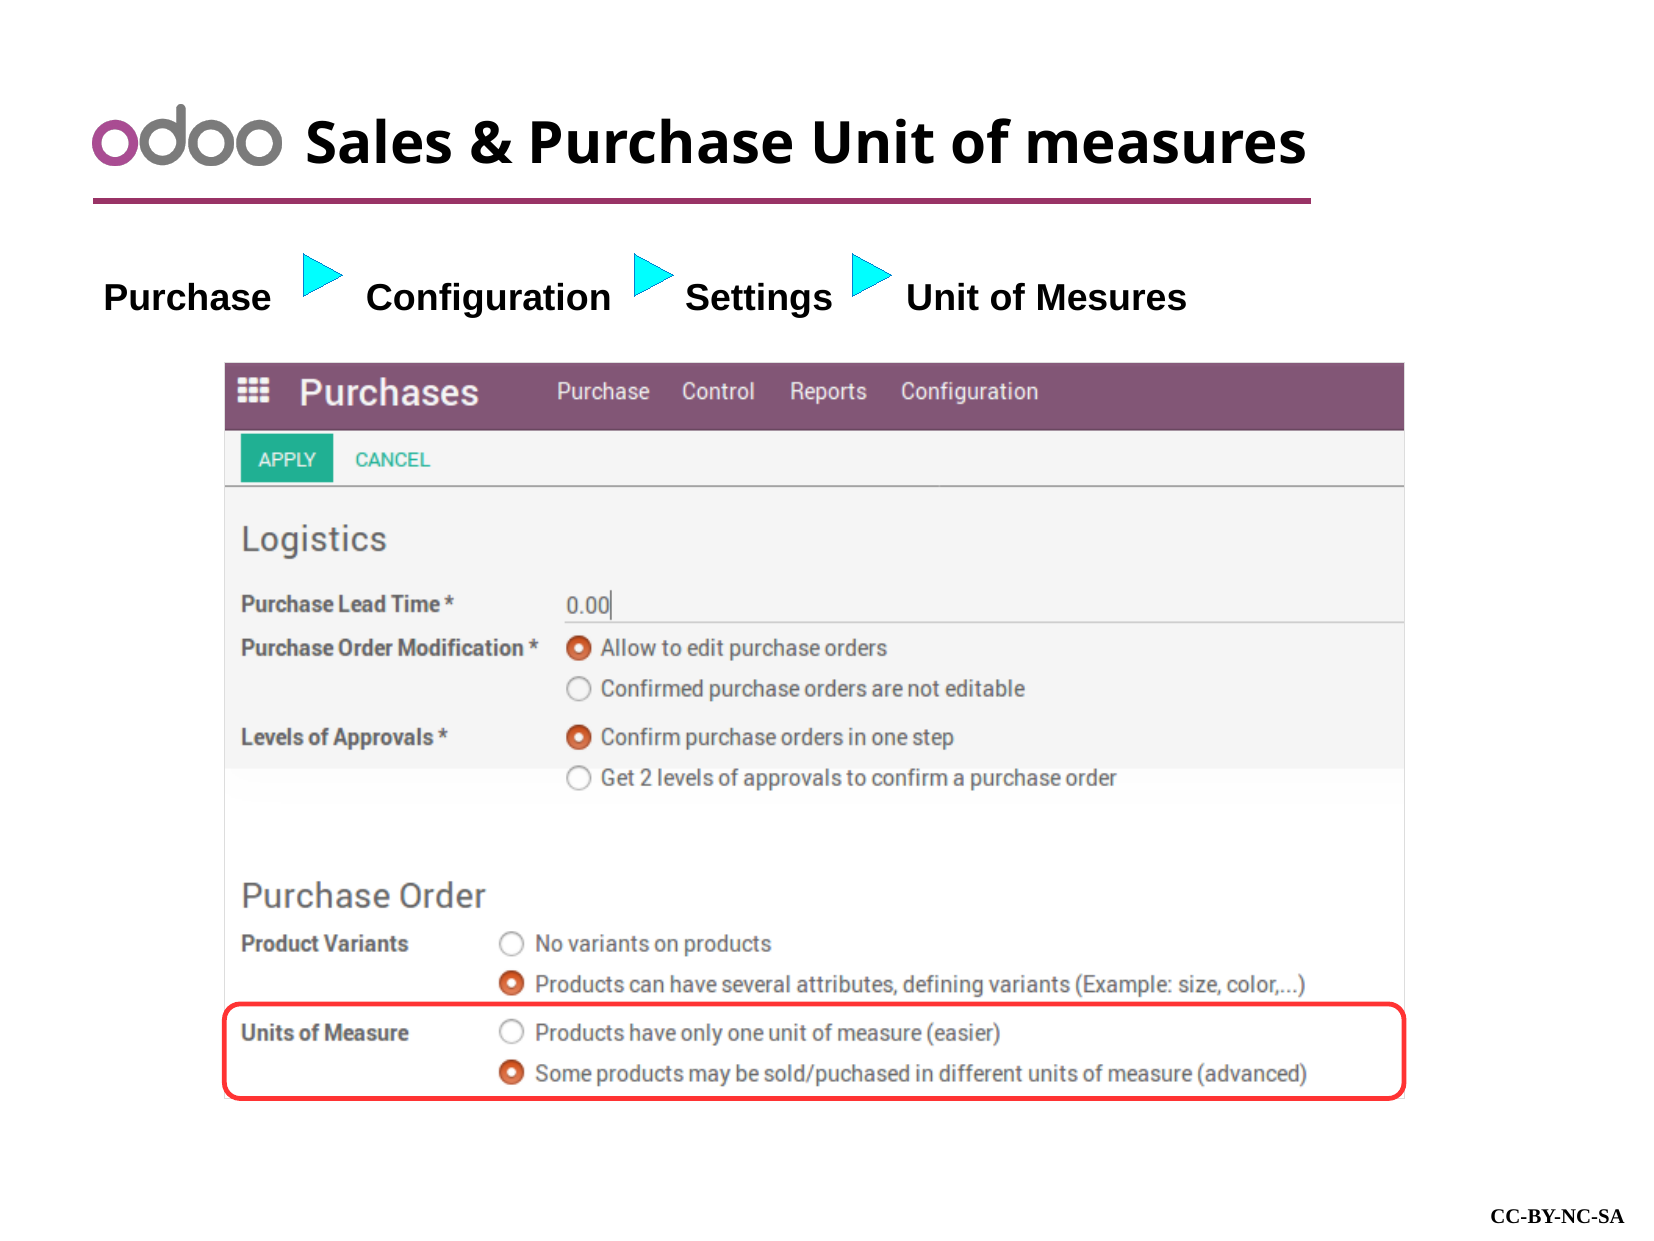

# Sales & Purchase Unit of measures
Purchase Configuration Settings Unit of Mesures